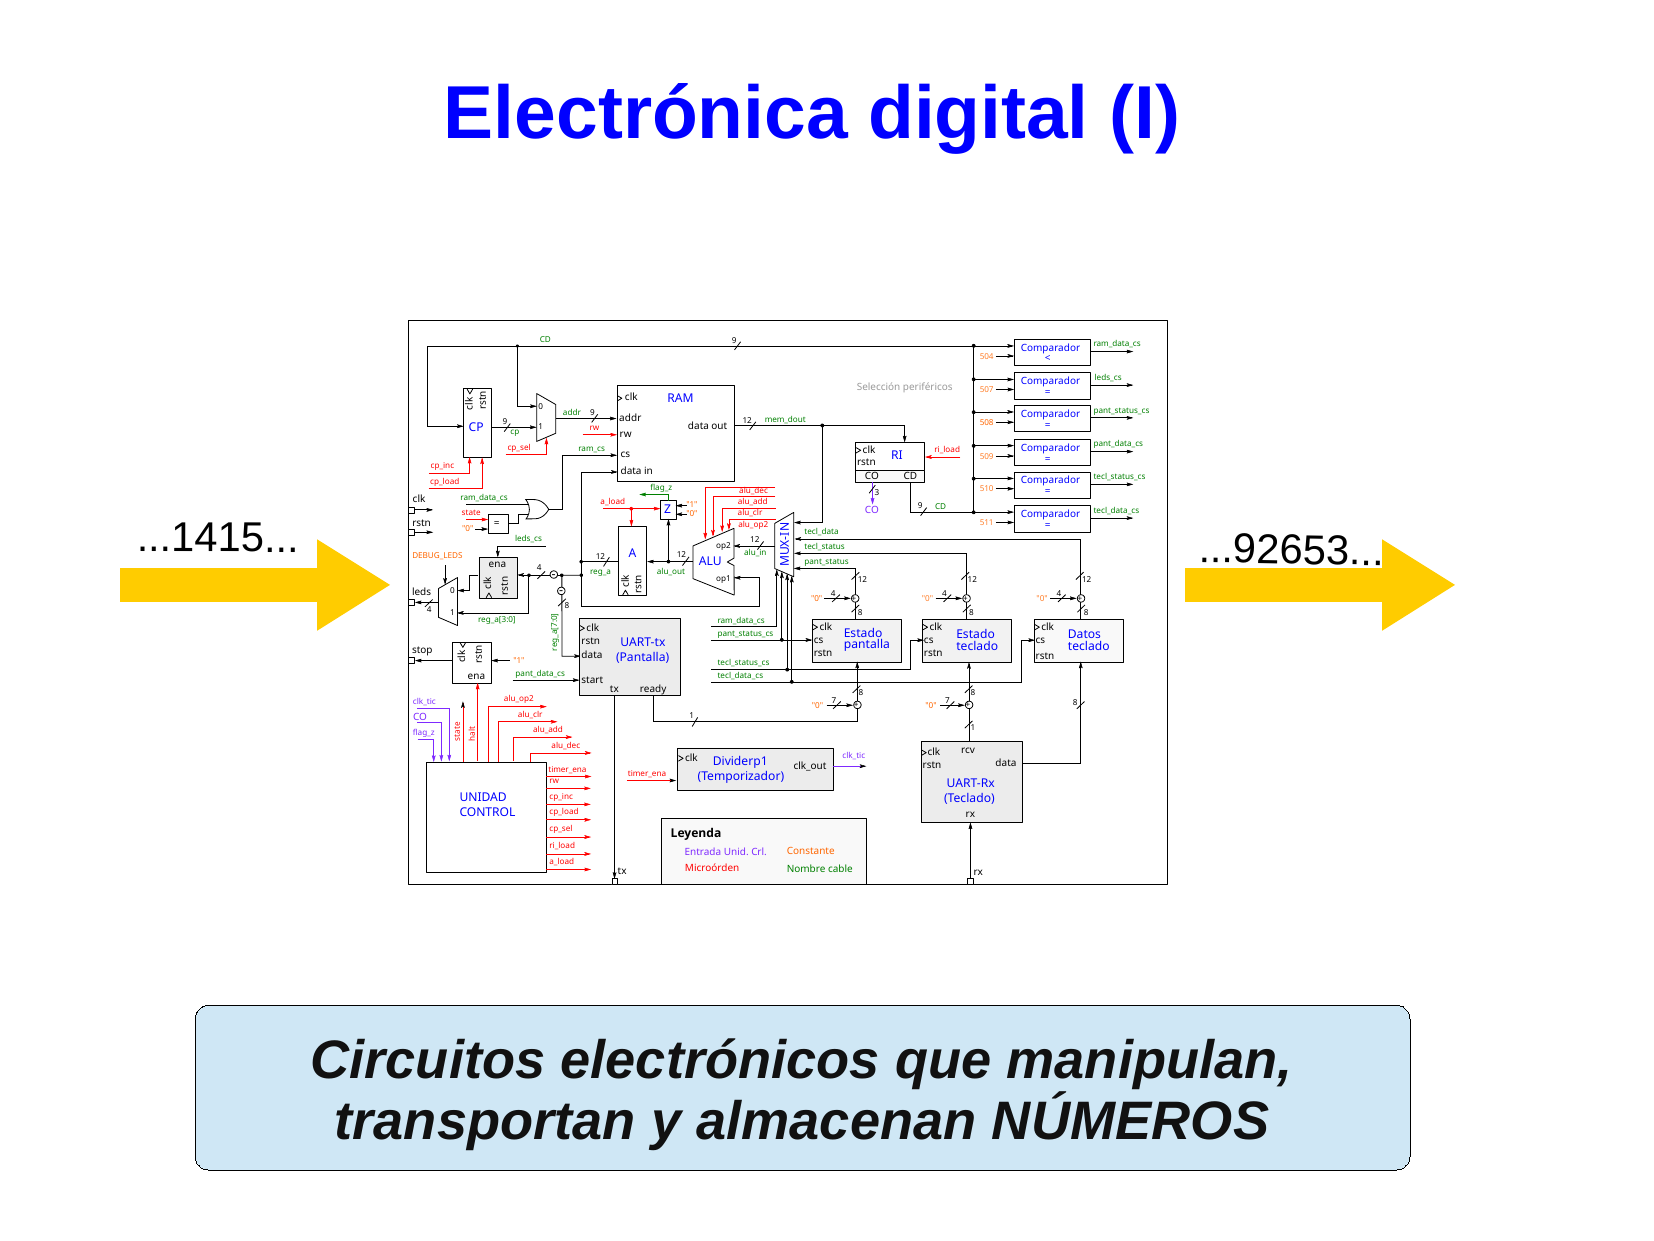

Electrónica digital (I)
...1415...
...92653...
Circuitos electrónicos que manipulan, transportan y almacenan NÚMEROS